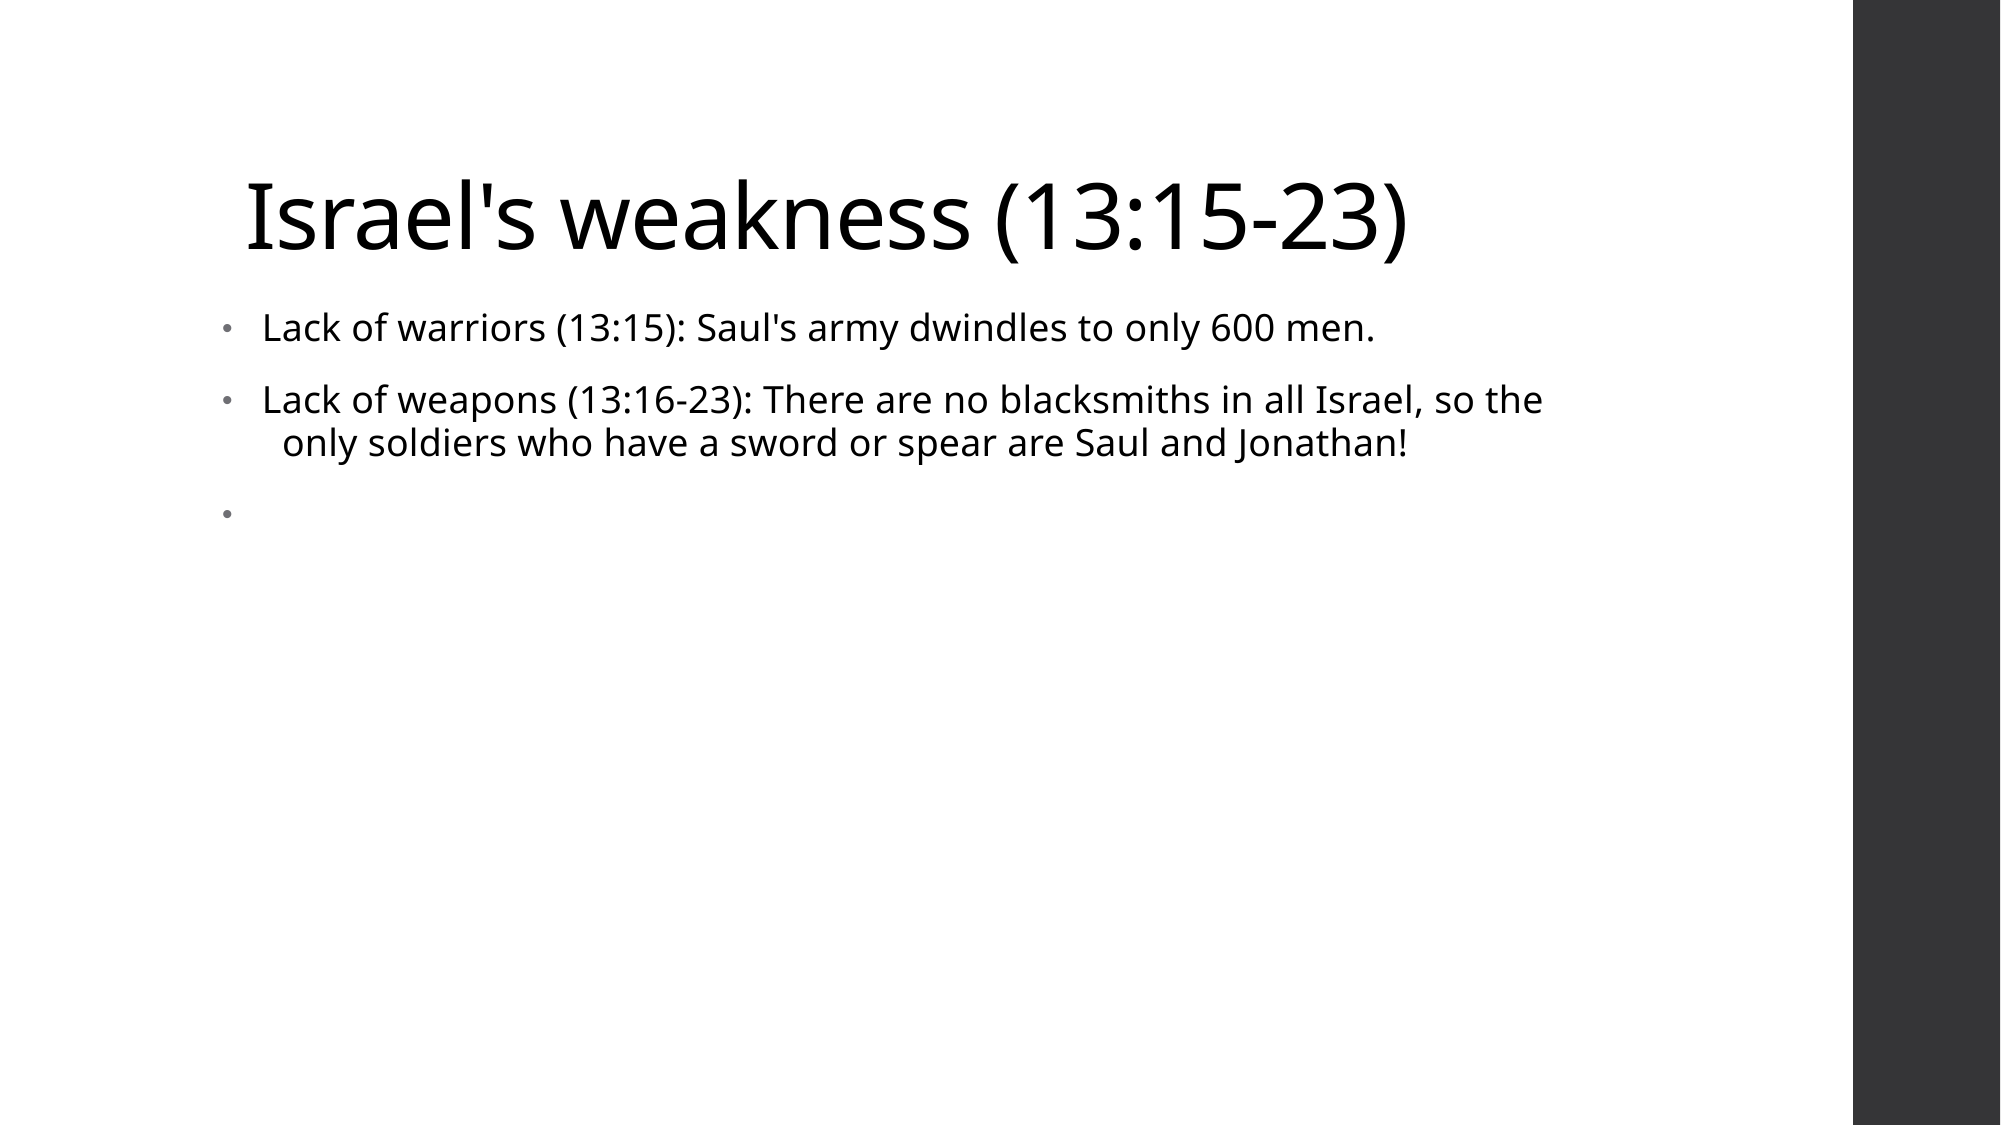

# Israel's weakness (13:15-23)
 Lack of warriors (13:15): Saul's army dwindles to only 600 men.
 Lack of weapons (13:16-23): There are no blacksmiths in all Israel, so the only soldiers who have a sword or spear are Saul and Jonathan!